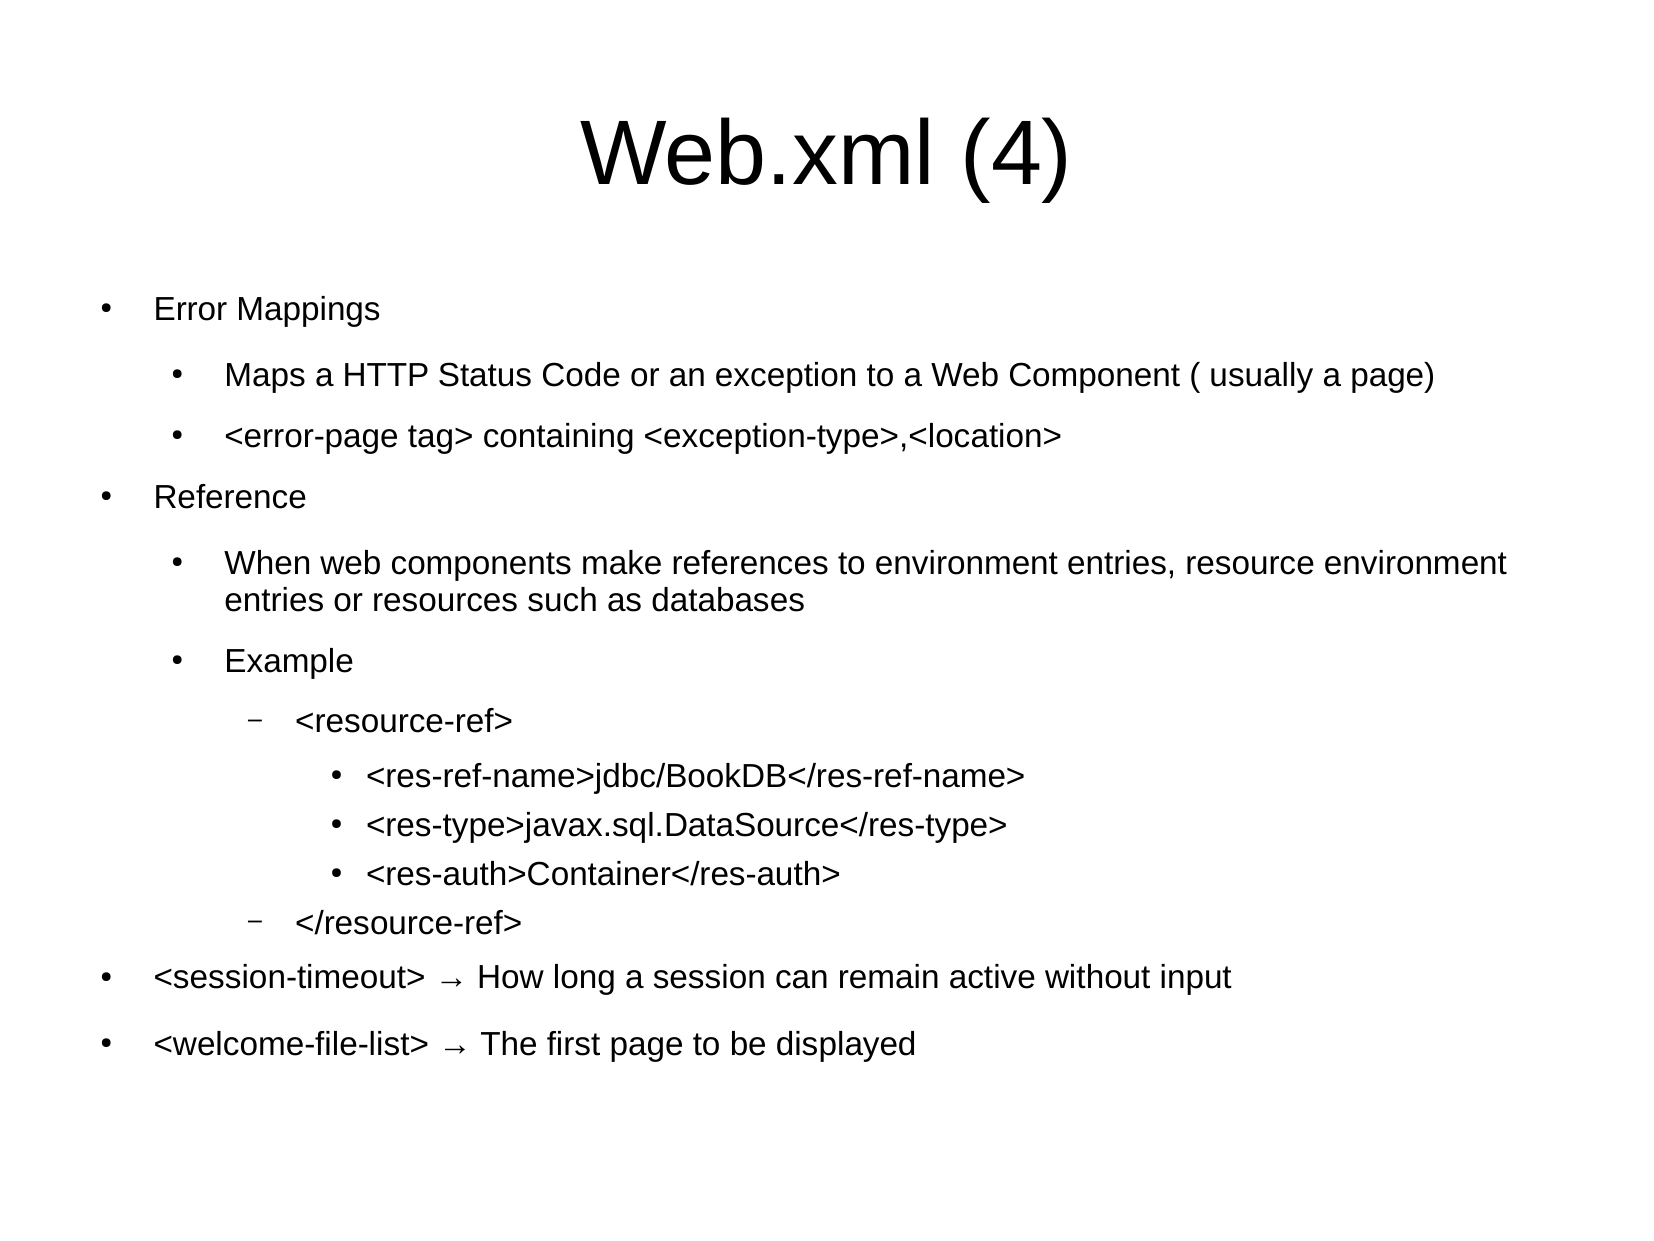

# Web.xml (4)
Error Mappings
Maps a HTTP Status Code or an exception to a Web Component ( usually a page)
<error-page tag> containing <exception-type>,<location>
Reference
When web components make references to environment entries, resource environment entries or resources such as databases
Example
<resource-ref>
<res-ref-name>jdbc/BookDB</res-ref-name>
<res-type>javax.sql.DataSource</res-type>
<res-auth>Container</res-auth>
</resource-ref>
<session-timeout> → How long a session can remain active without input
<welcome-file-list> → The first page to be displayed